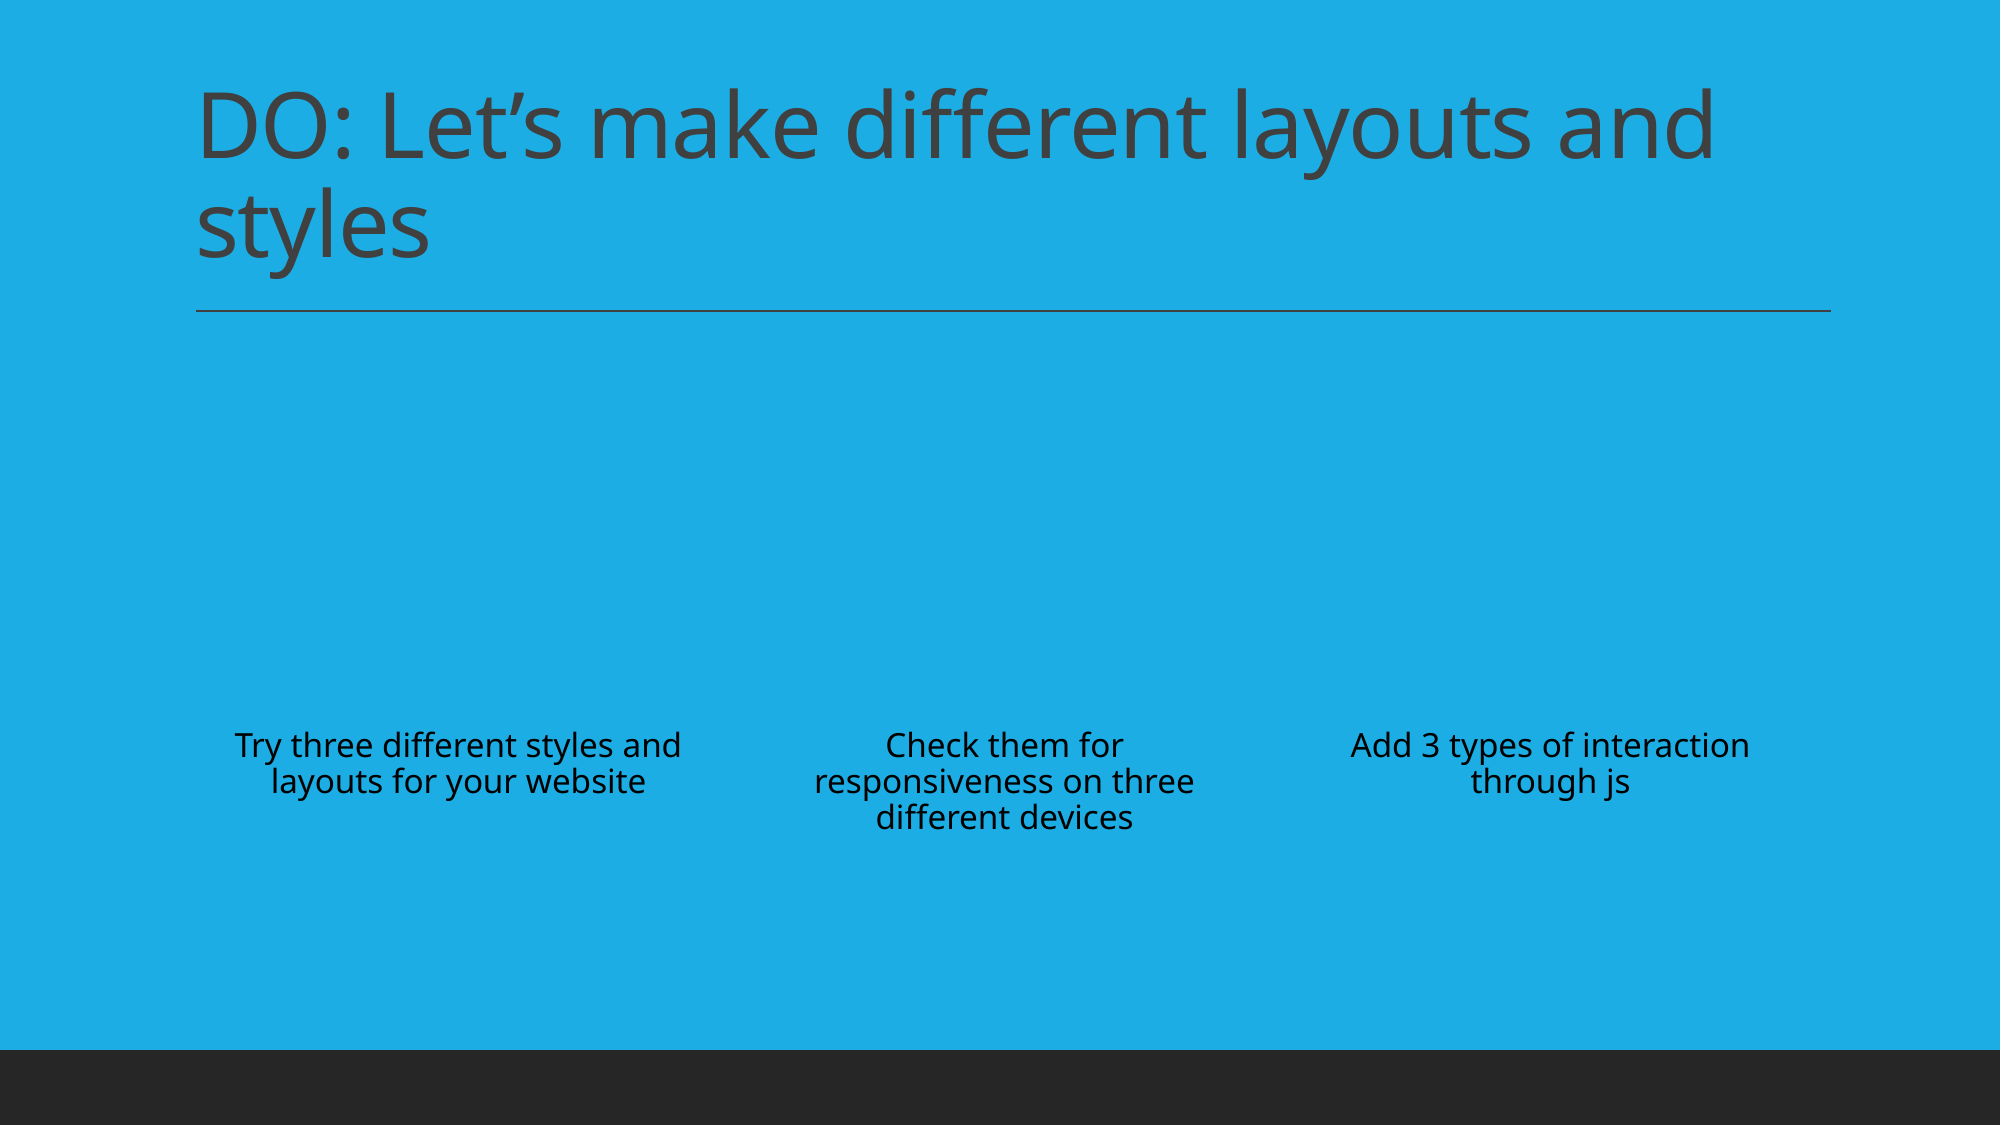

# DO: Let’s make different layouts and styles
Try three different styles and layouts for your website
Check them for responsiveness on three different devices
Add 3 types of interaction through js